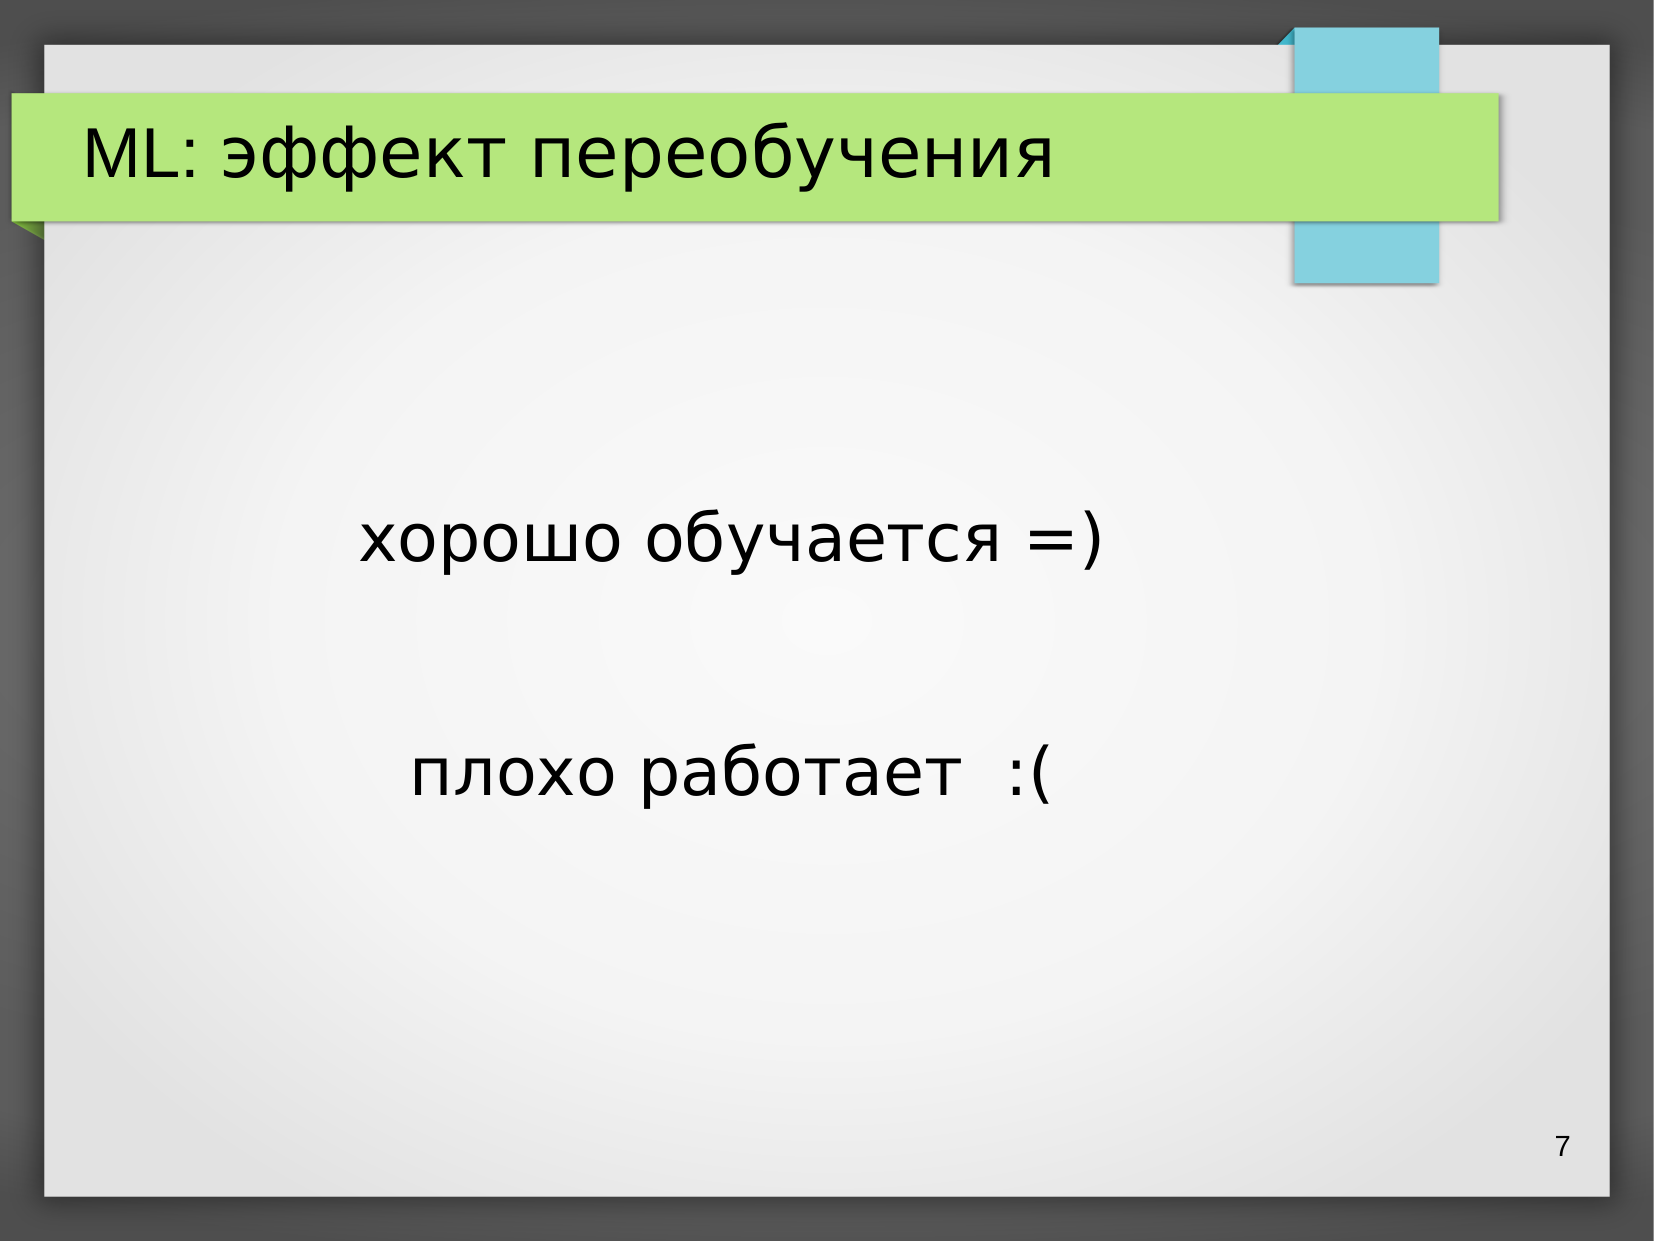

# ML: эффект переобучения
хорошо обучается =)
плохо работает :(
7